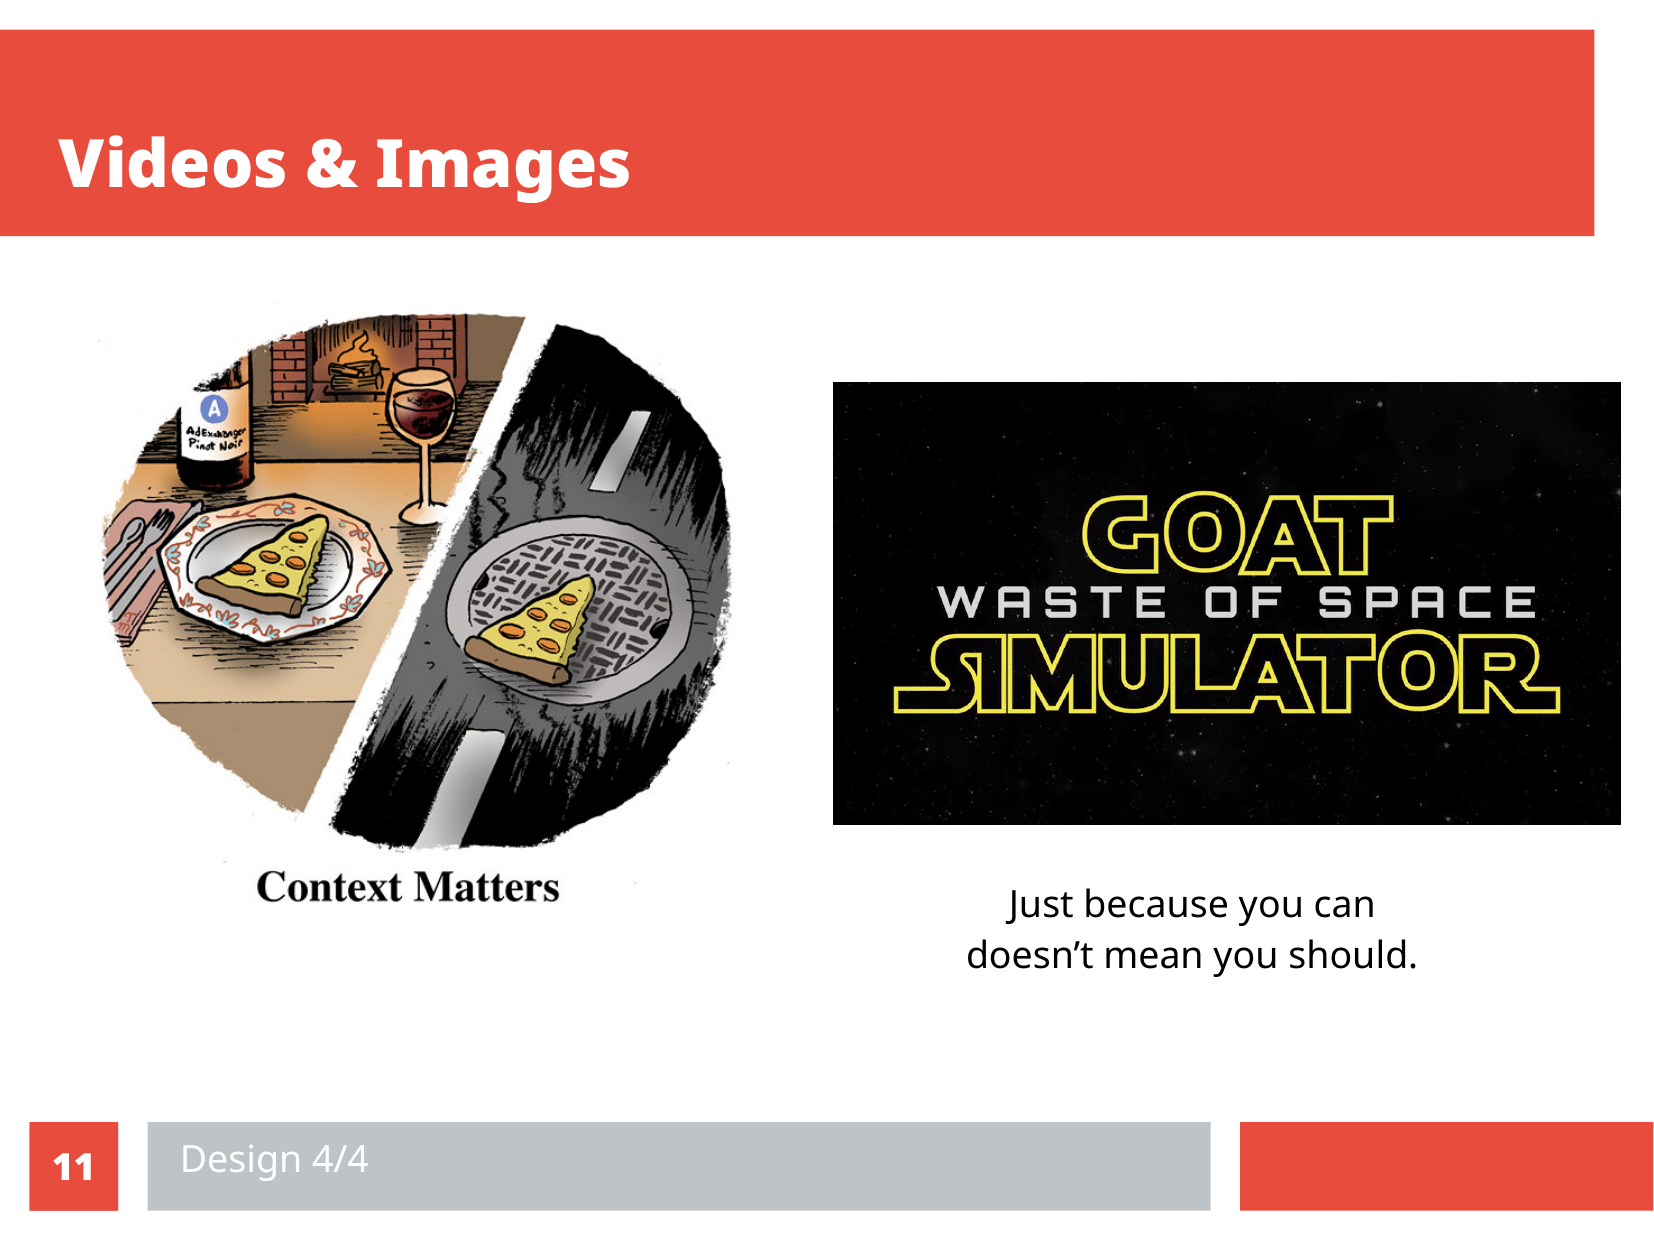

# Videos & Images
Just because you can doesn’t mean you should.
11
Design 4/4